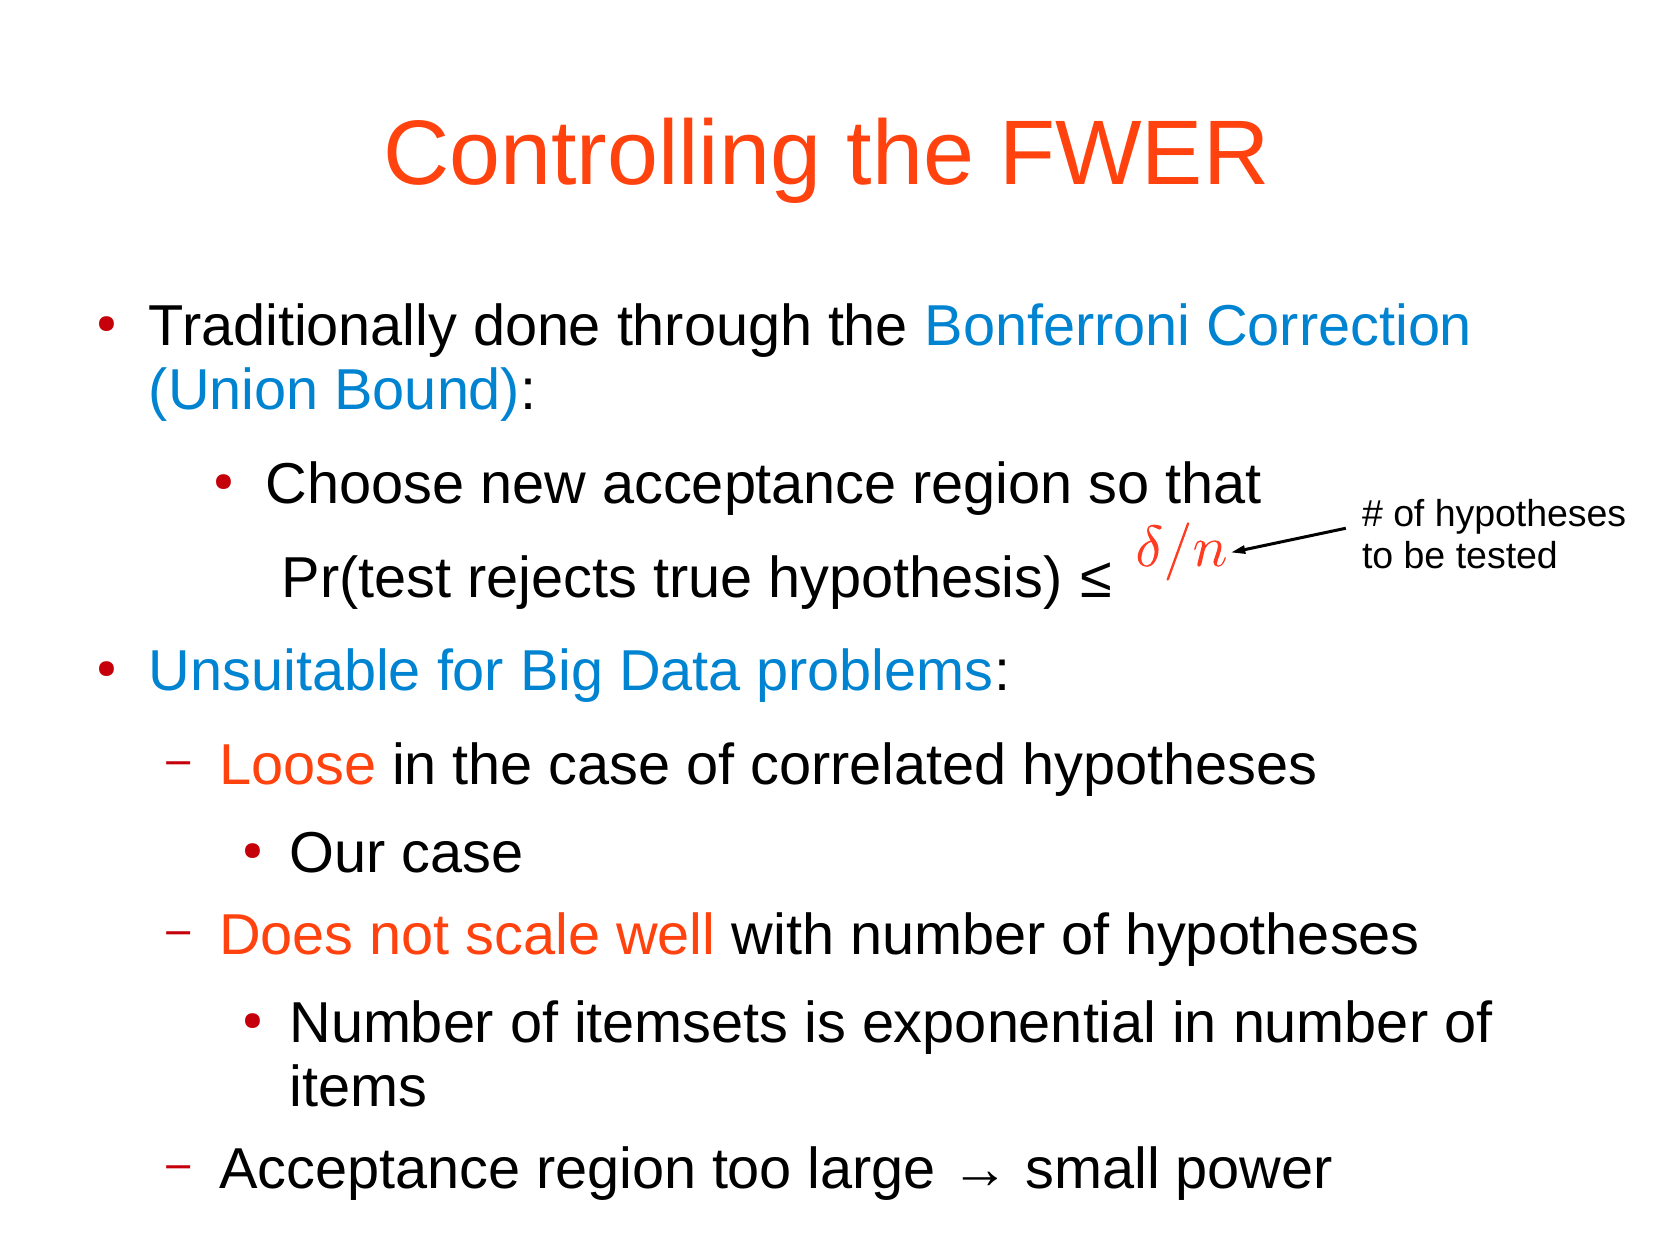

# Controlling the FWER
Traditionally done through the Bonferroni Correction (Union Bound):
Choose new acceptance region so that
 Pr(test rejects true hypothesis) ≤
Unsuitable for Big Data problems:
Loose in the case of correlated hypotheses
Our case
Does not scale well with number of hypotheses
Number of itemsets is exponential in number of items
Acceptance region too large → small power
# of hypotheses
to be tested